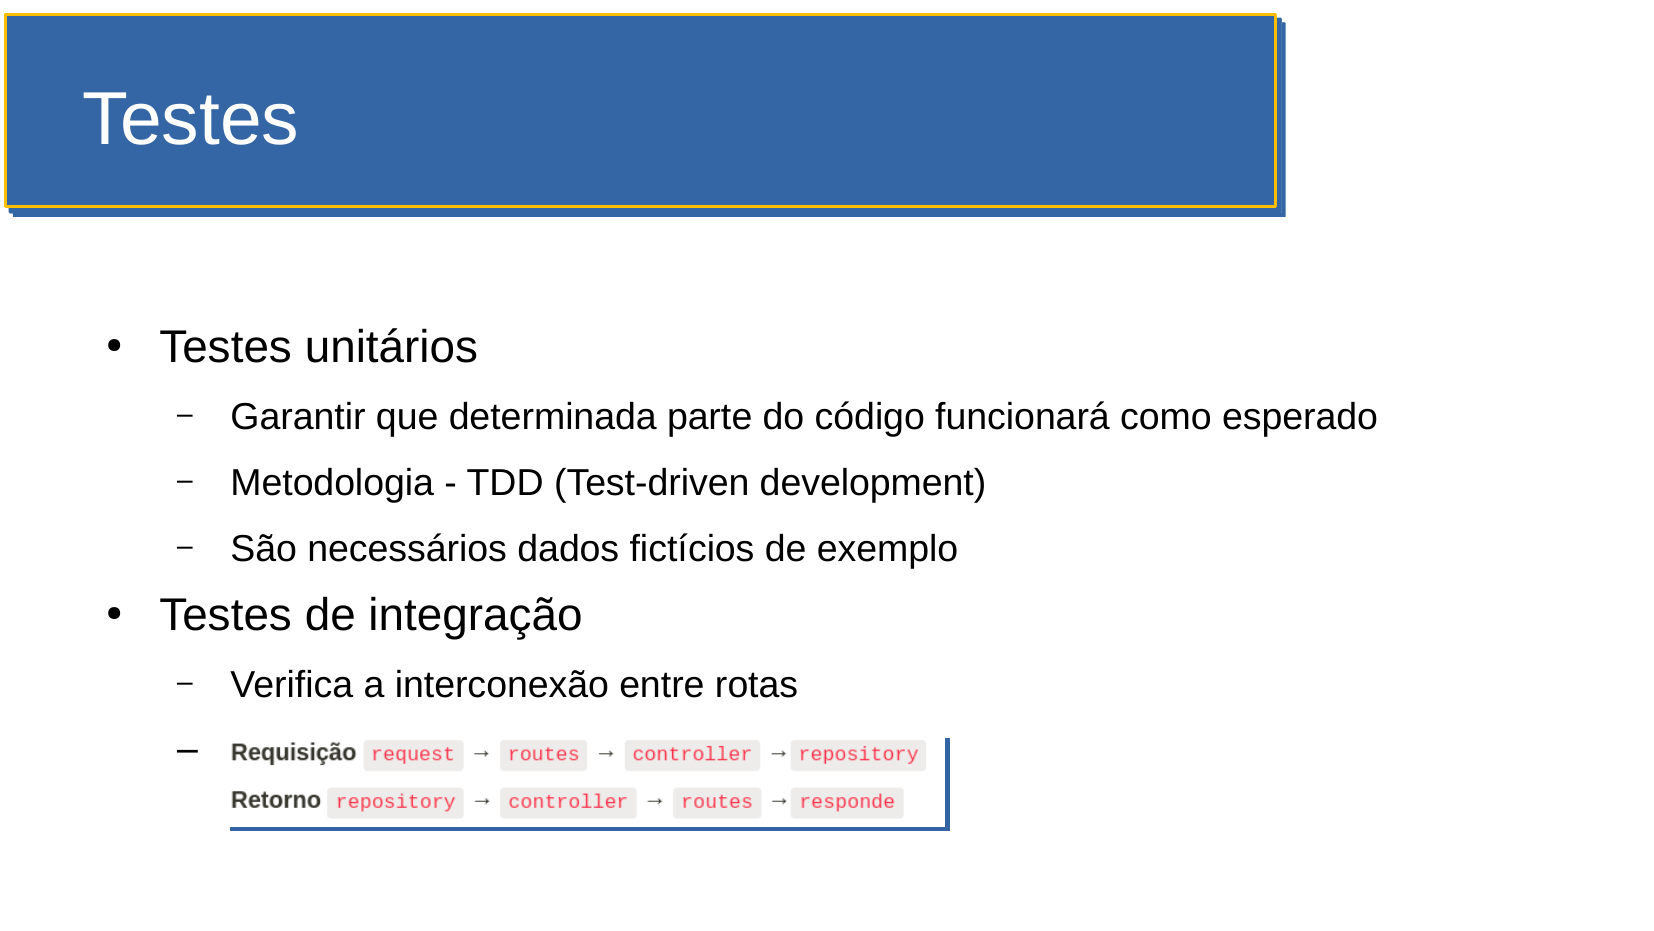

# Testes
Testes unitários
Garantir que determinada parte do código funcionará como esperado
Metodologia - TDD (Test-driven development)
São necessários dados fictícios de exemplo
Testes de integração
Verifica a interconexão entre rotas